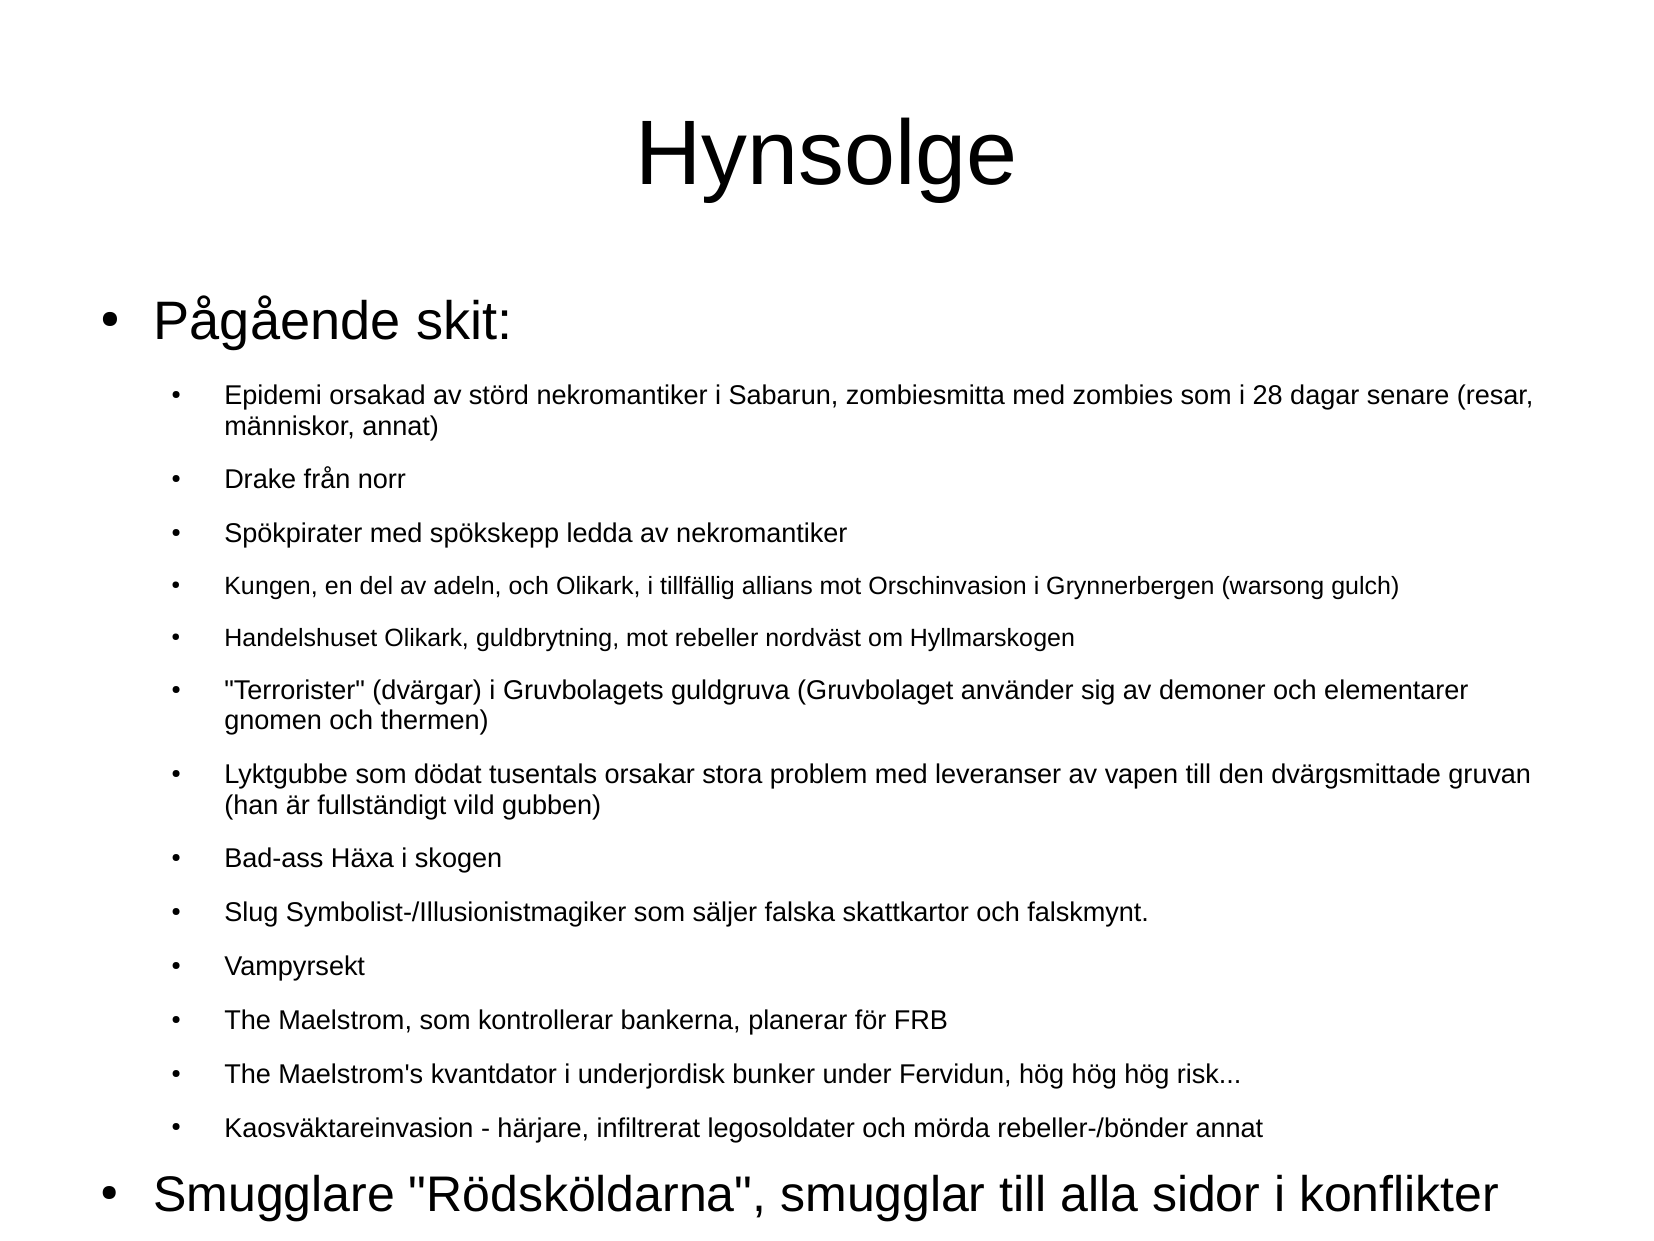

# Hynsolge
Pågående skit:
Epidemi orsakad av störd nekromantiker i Sabarun, zombiesmitta med zombies som i 28 dagar senare (resar, människor, annat)
Drake från norr
Spökpirater med spökskepp ledda av nekromantiker
Kungen, en del av adeln, och Olikark, i tillfällig allians mot Orschinvasion i Grynnerbergen (warsong gulch)
Handelshuset Olikark, guldbrytning, mot rebeller nordväst om Hyllmarskogen
"Terrorister" (dvärgar) i Gruvbolagets guldgruva (Gruvbolaget använder sig av demoner och elementarer gnomen och thermen)
Lyktgubbe som dödat tusentals orsakar stora problem med leveranser av vapen till den dvärgsmittade gruvan (han är fullständigt vild gubben)
Bad-ass Häxa i skogen
Slug Symbolist-/Illusionistmagiker som säljer falska skattkartor och falskmynt.
Vampyrsekt
The Maelstrom, som kontrollerar bankerna, planerar för FRB
The Maelstrom's kvantdator i underjordisk bunker under Fervidun, hög hög hög risk...
Kaosväktareinvasion - härjare, infiltrerat legosoldater och mörda rebeller-/bönder annat
Smugglare "Rödsköldarna", smugglar till alla sidor i konflikter